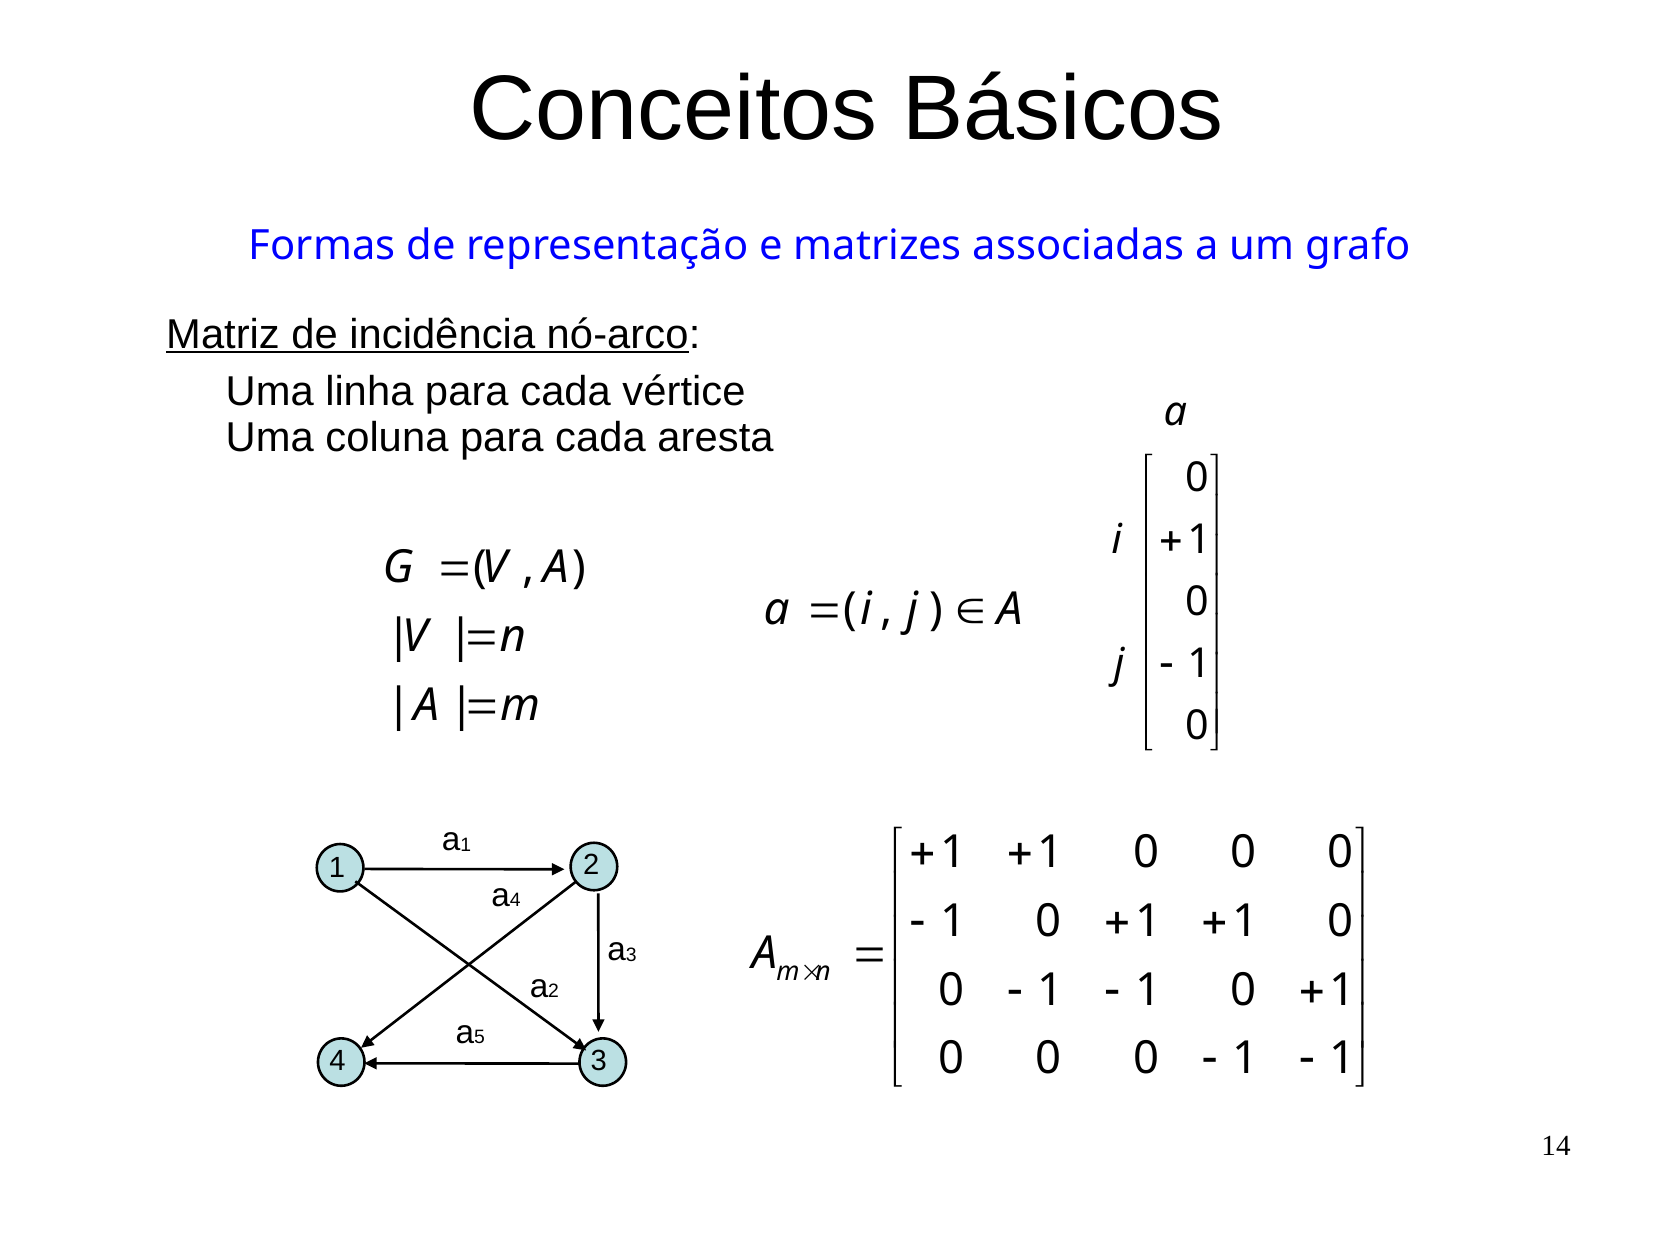

# Conceitos Básicos
Formas de representação e matrizes associadas a um grafo
Matriz de incidência nó-arco:
	Uma linha para cada vértice
	Uma coluna para cada aresta
a1
2
1
a4
a3
a2
a5
4
3
14